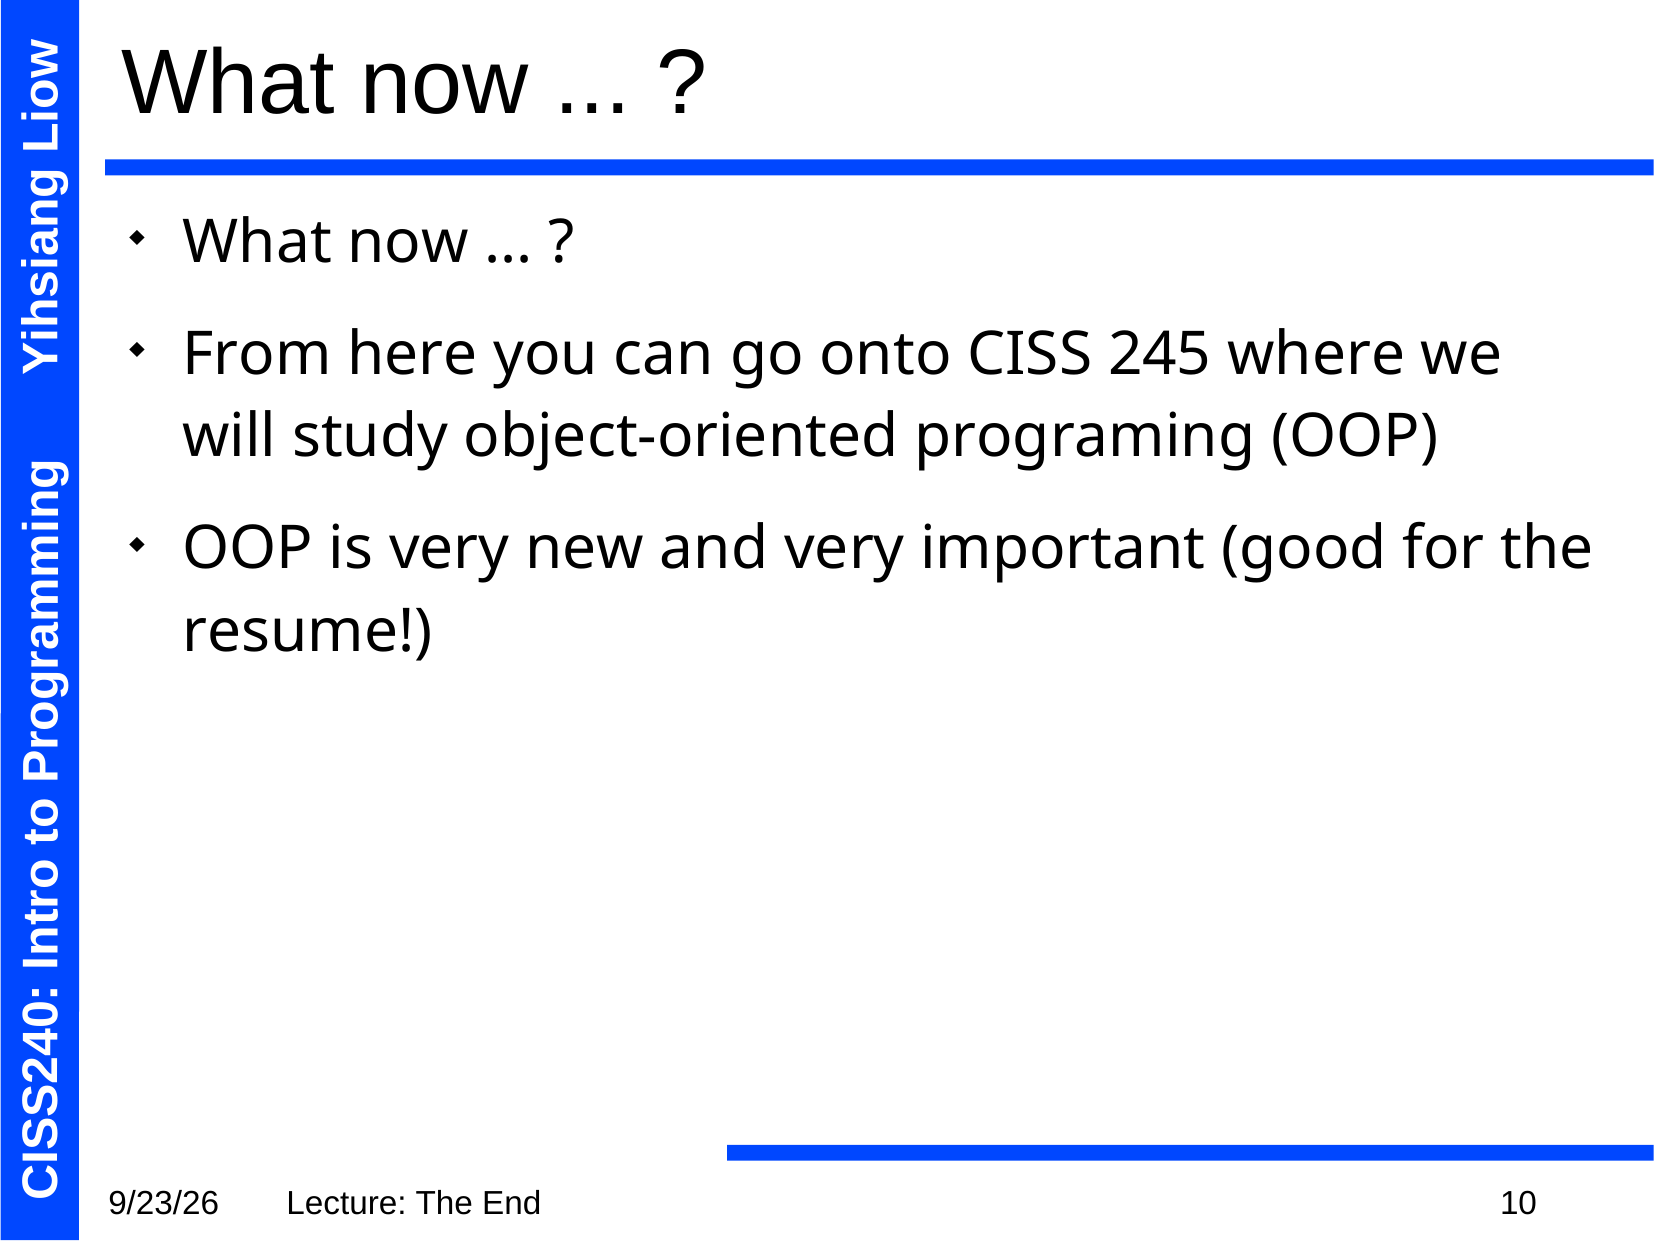

# What now ... ?
What now ... ?
From here you can go onto CISS 245 where we will study object-oriented programing (OOP)
OOP is very new and very important (good for the resume!)